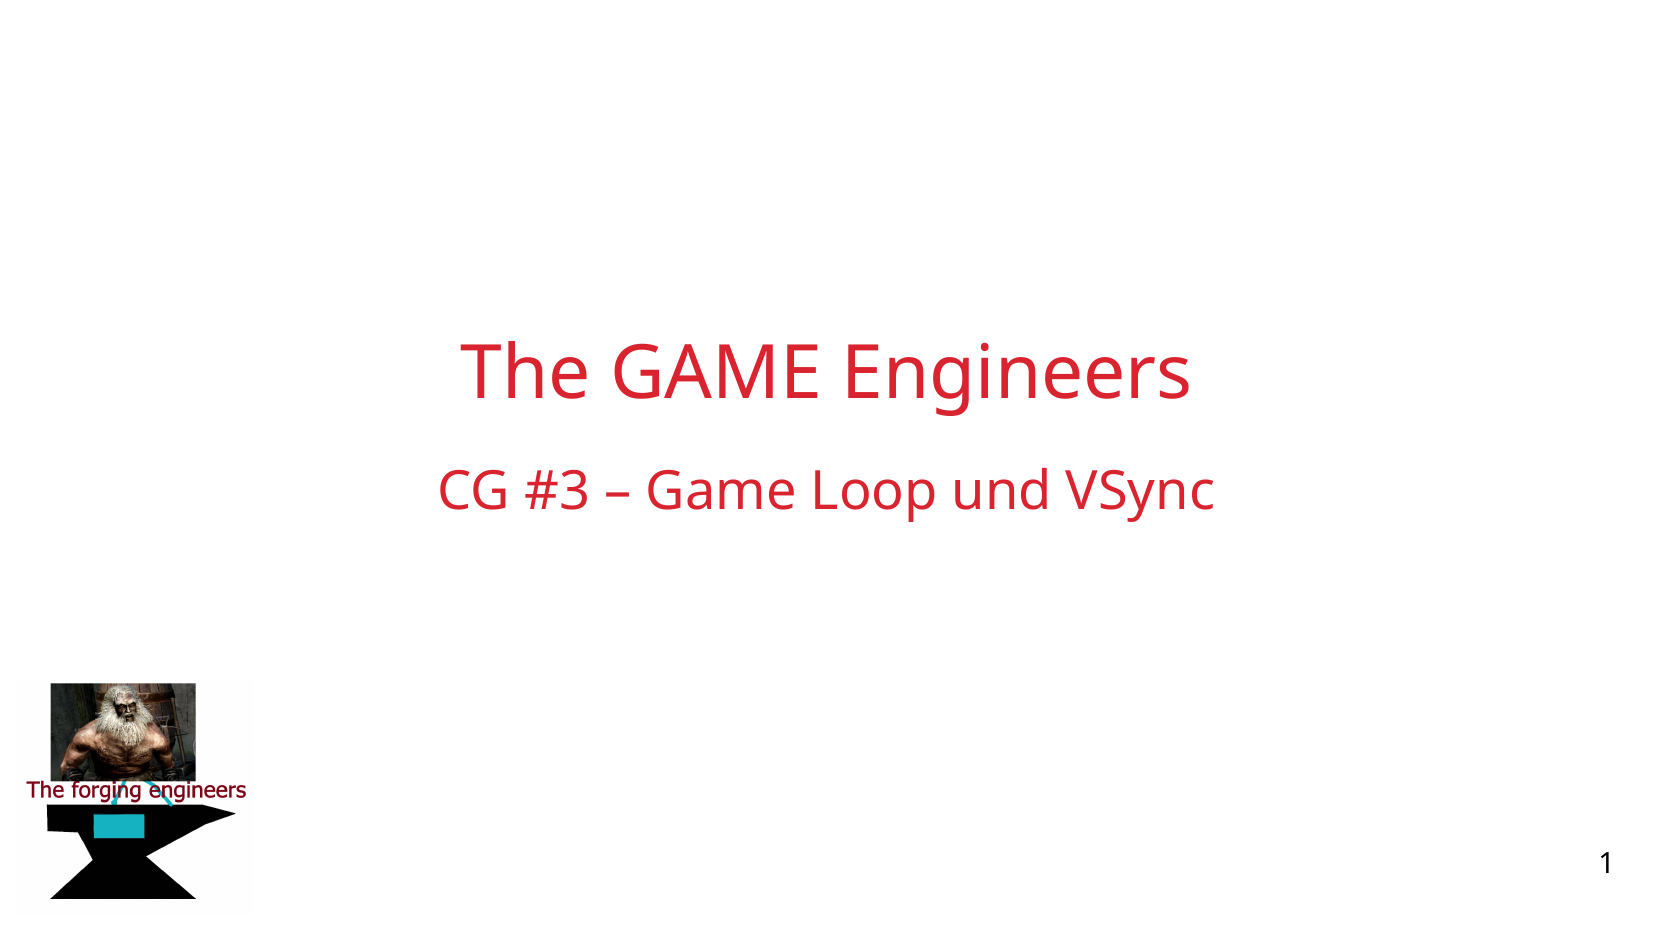

The GAME Engineers
CG #3 – Game Loop und VSync